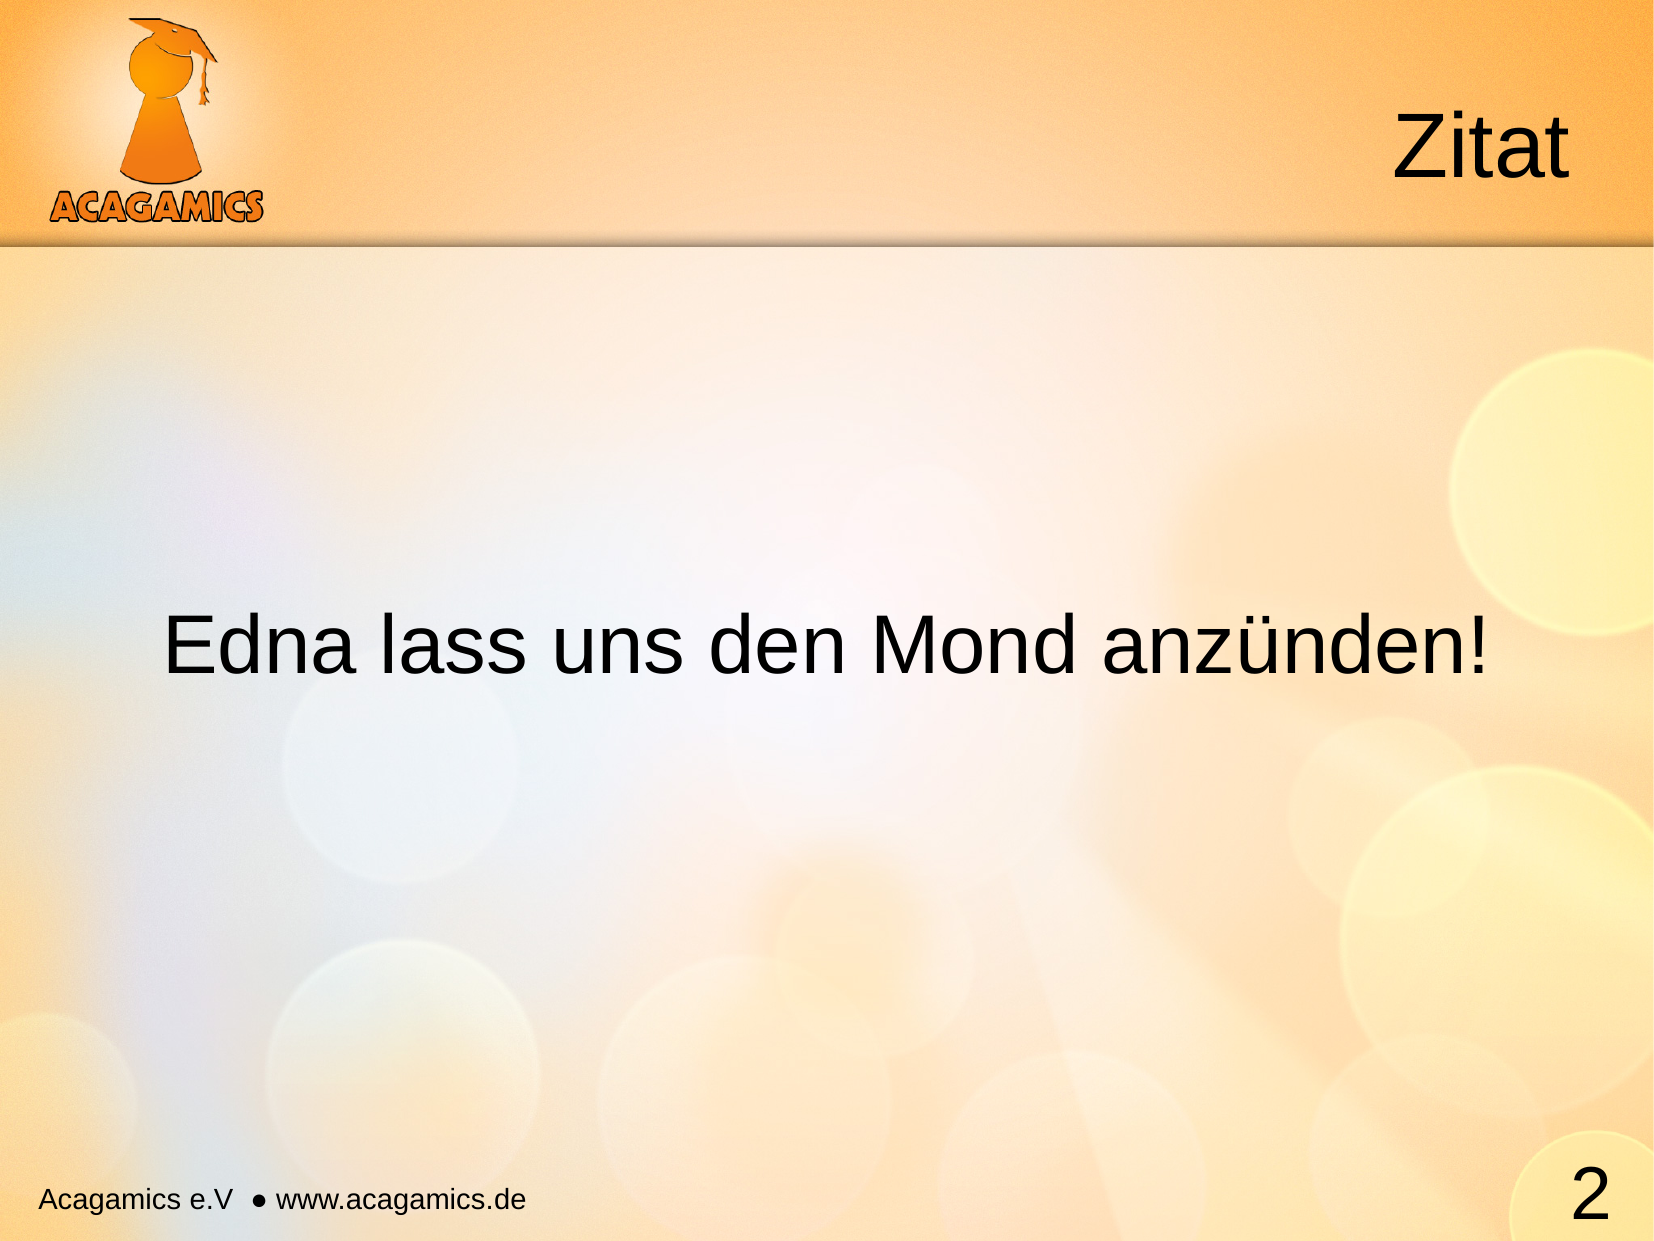

# Zitat
Edna lass uns den Mond anzünden!
2